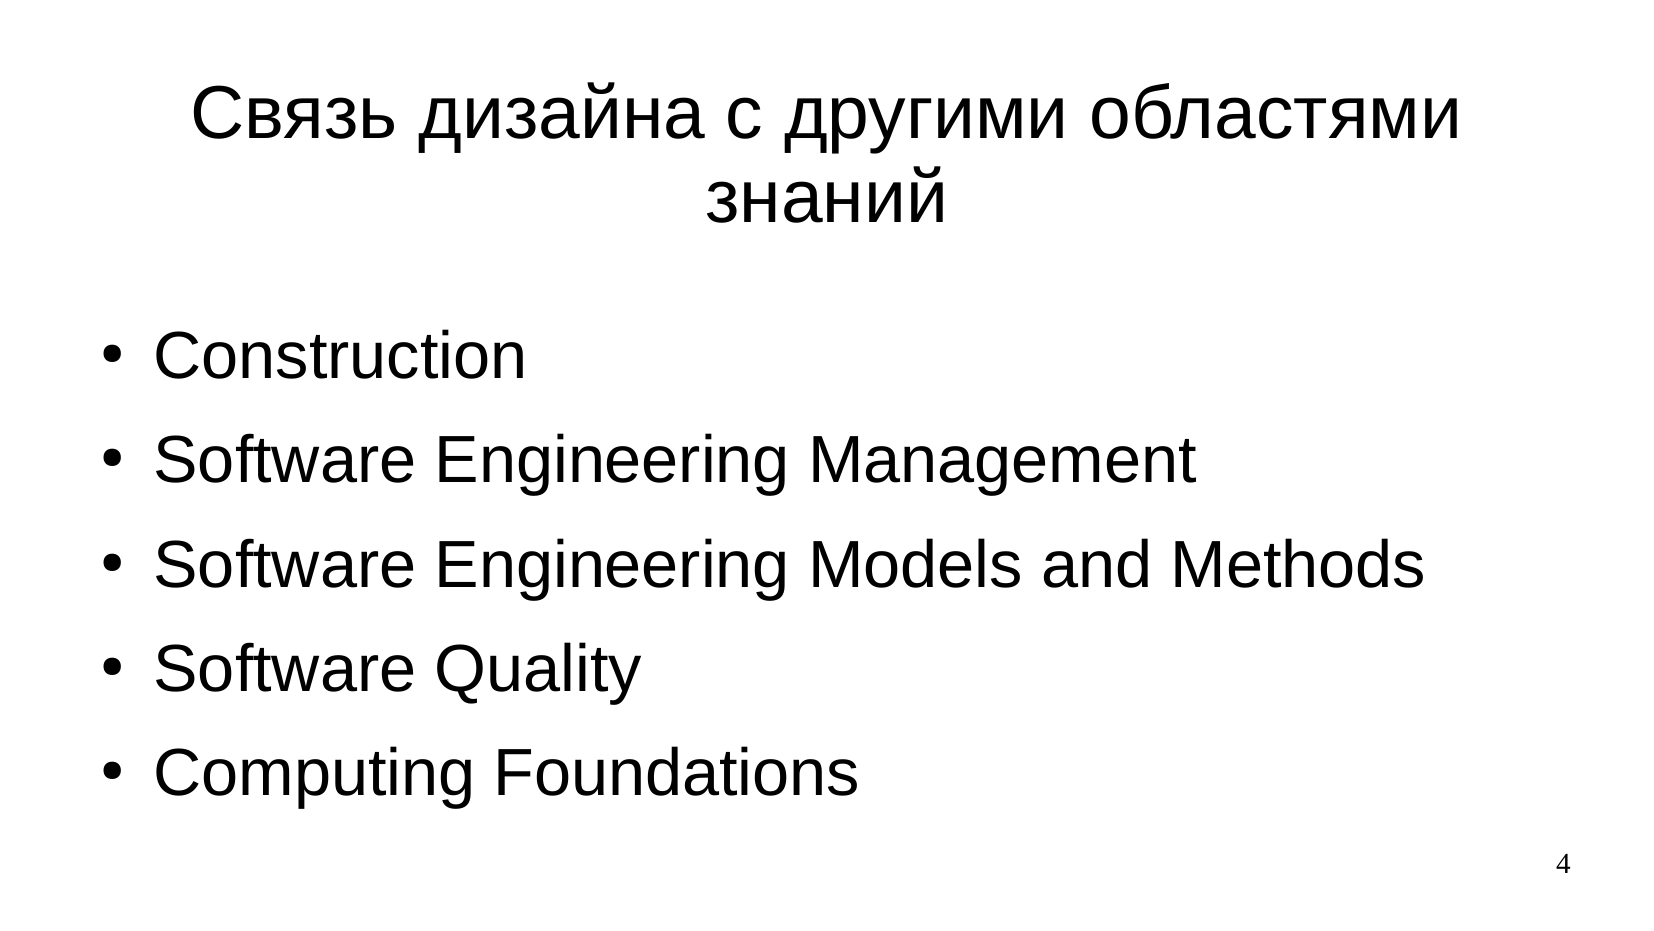

# Связь дизайна с другими областями знаний
Construction
Software Engineering Management
Software Engineering Models and Methods
Software Quality
Computing Foundations
4